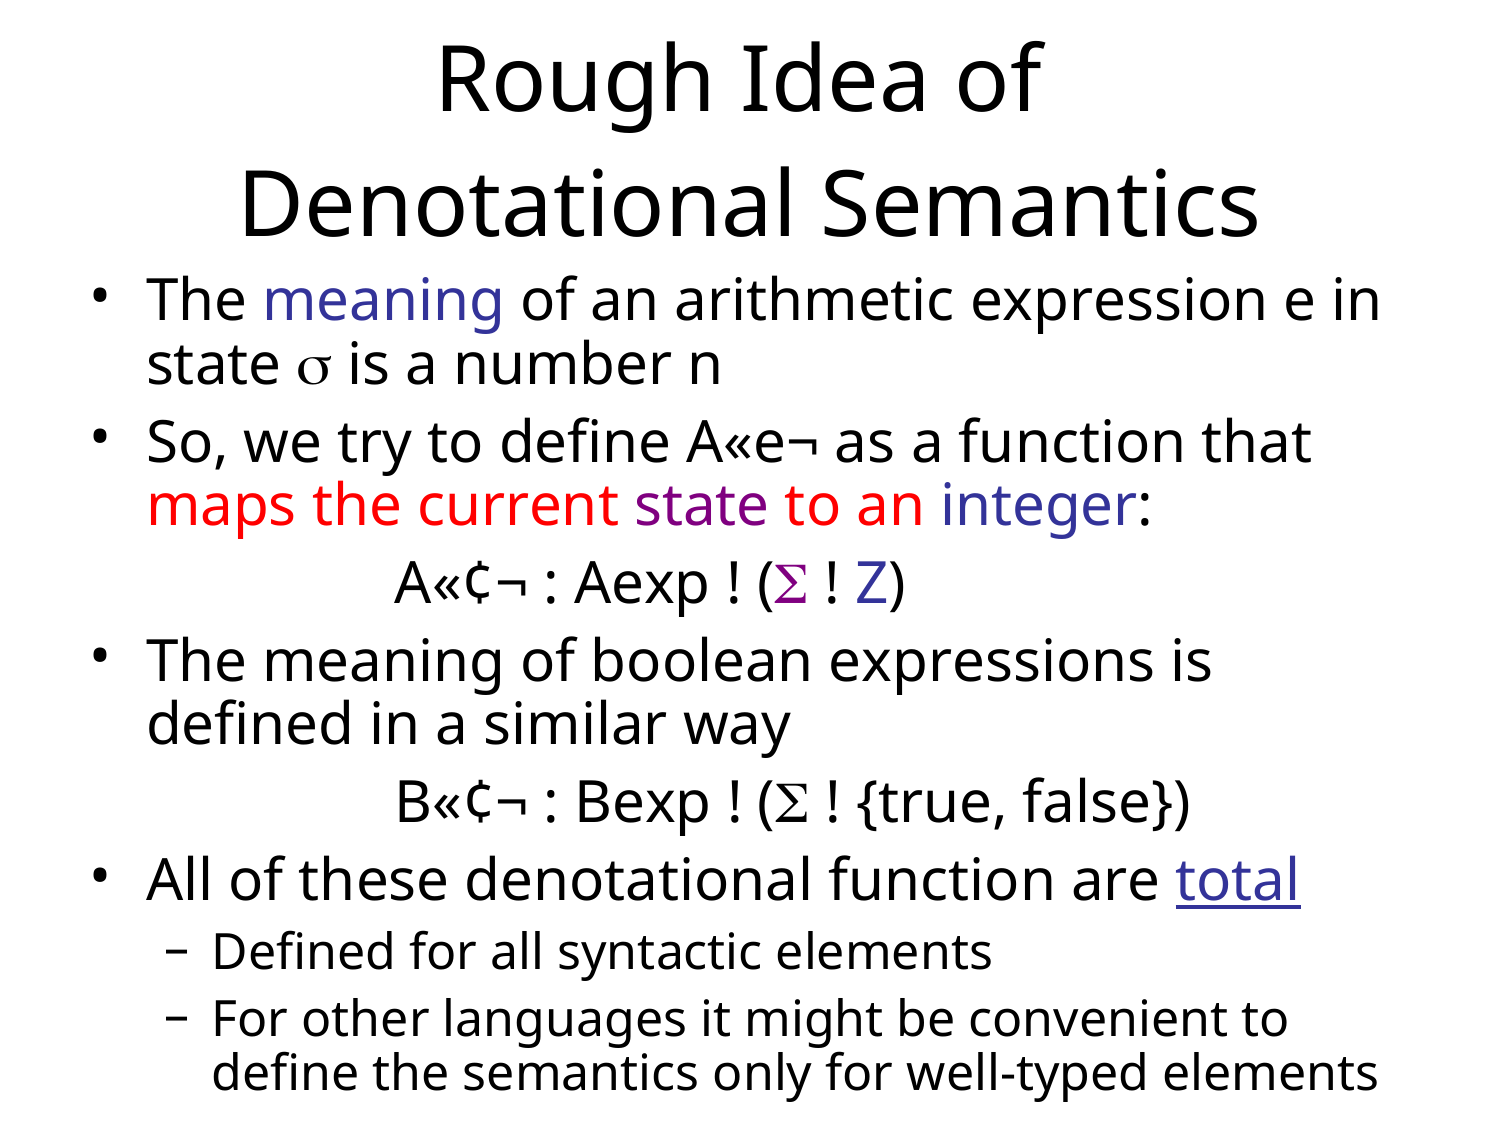

# Rough Idea of Denotational Semantics
The meaning of an arithmetic expression e in state  is a number n
So, we try to define A«e¬ as a function that maps the current state to an integer:
 A«¢¬ : Aexp ! ( ! Z)
The meaning of boolean expressions is defined in a similar way
 B«¢¬ : Bexp ! ( ! {true, false})
All of these denotational function are total
Defined for all syntactic elements
For other languages it might be convenient to define the semantics only for well-typed elements